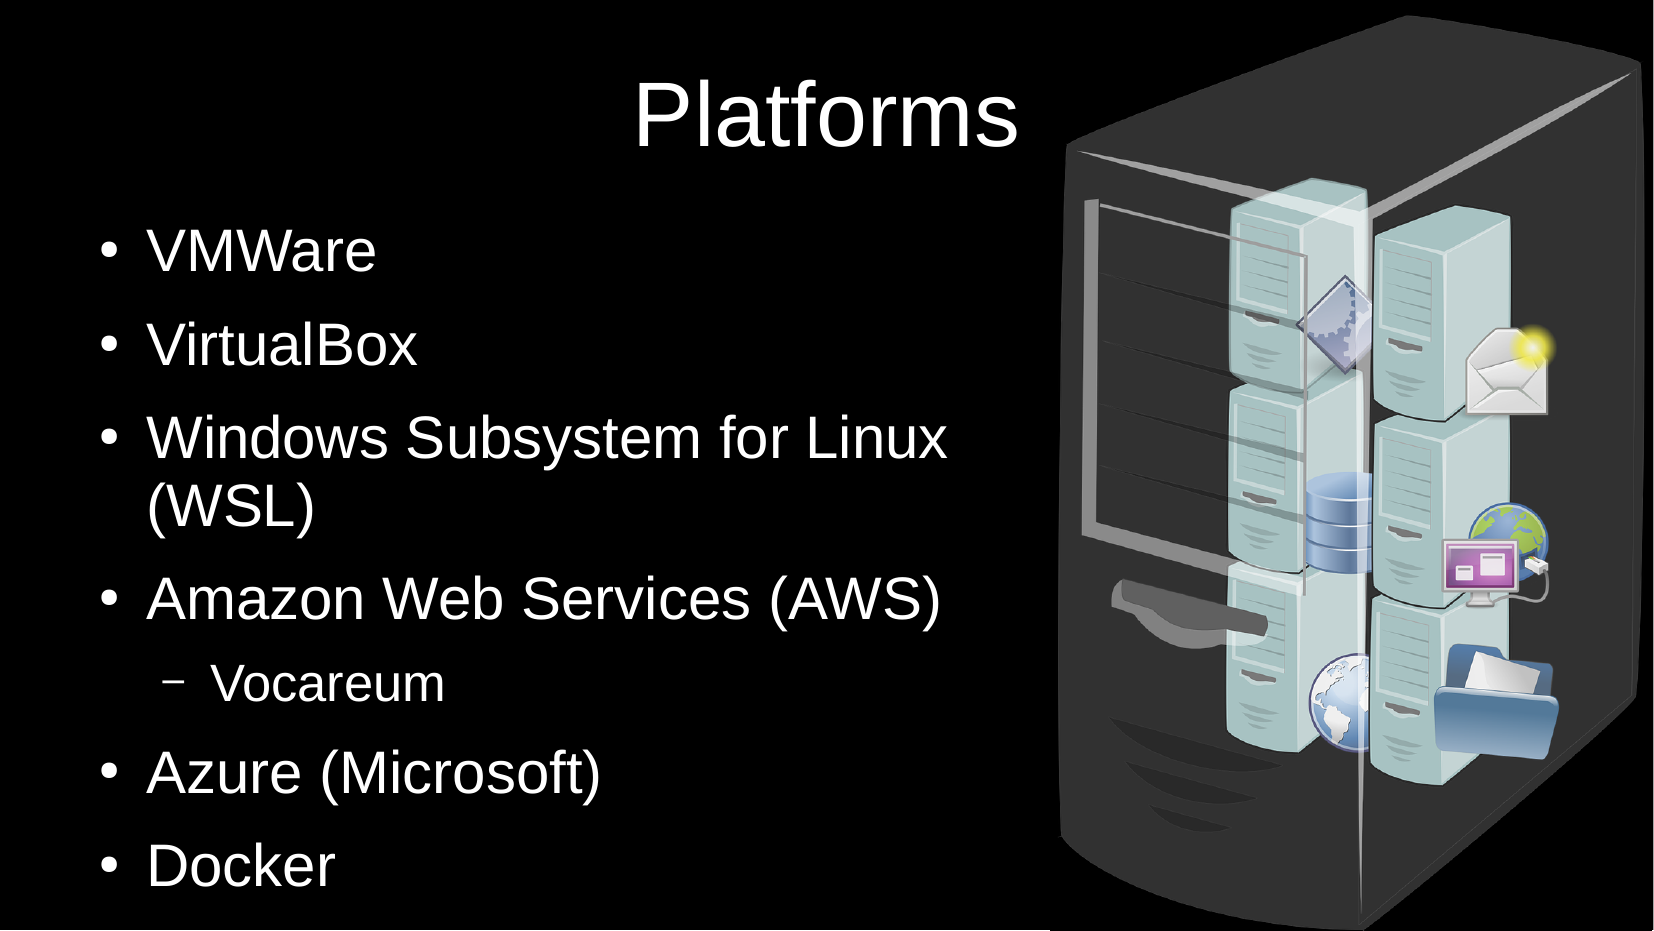

# Platforms
VMWare
VirtualBox
Windows Subsystem for Linux (WSL)
Amazon Web Services (AWS)
Vocareum
Azure (Microsoft)
Docker